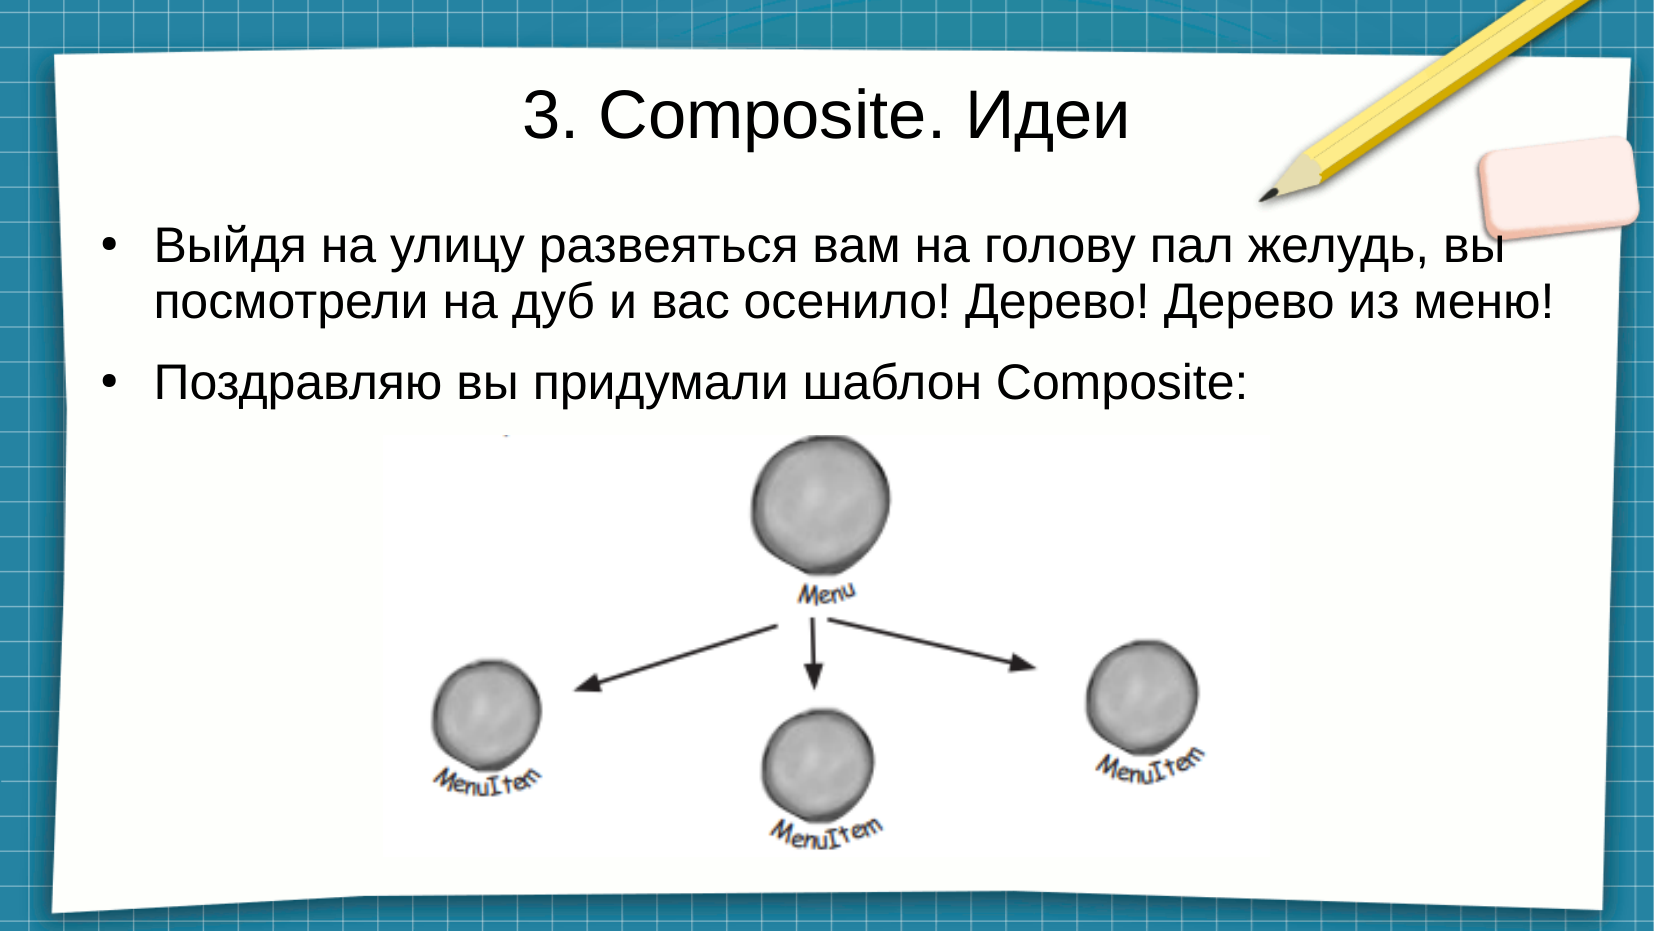

# 3. Composite. Идеи
Выйдя на улицу развеяться вам на голову пал желудь, вы посмотрели на дуб и вас осенило! Дерево! Дерево из меню!
Поздравляю вы придумали шаблон Composite: